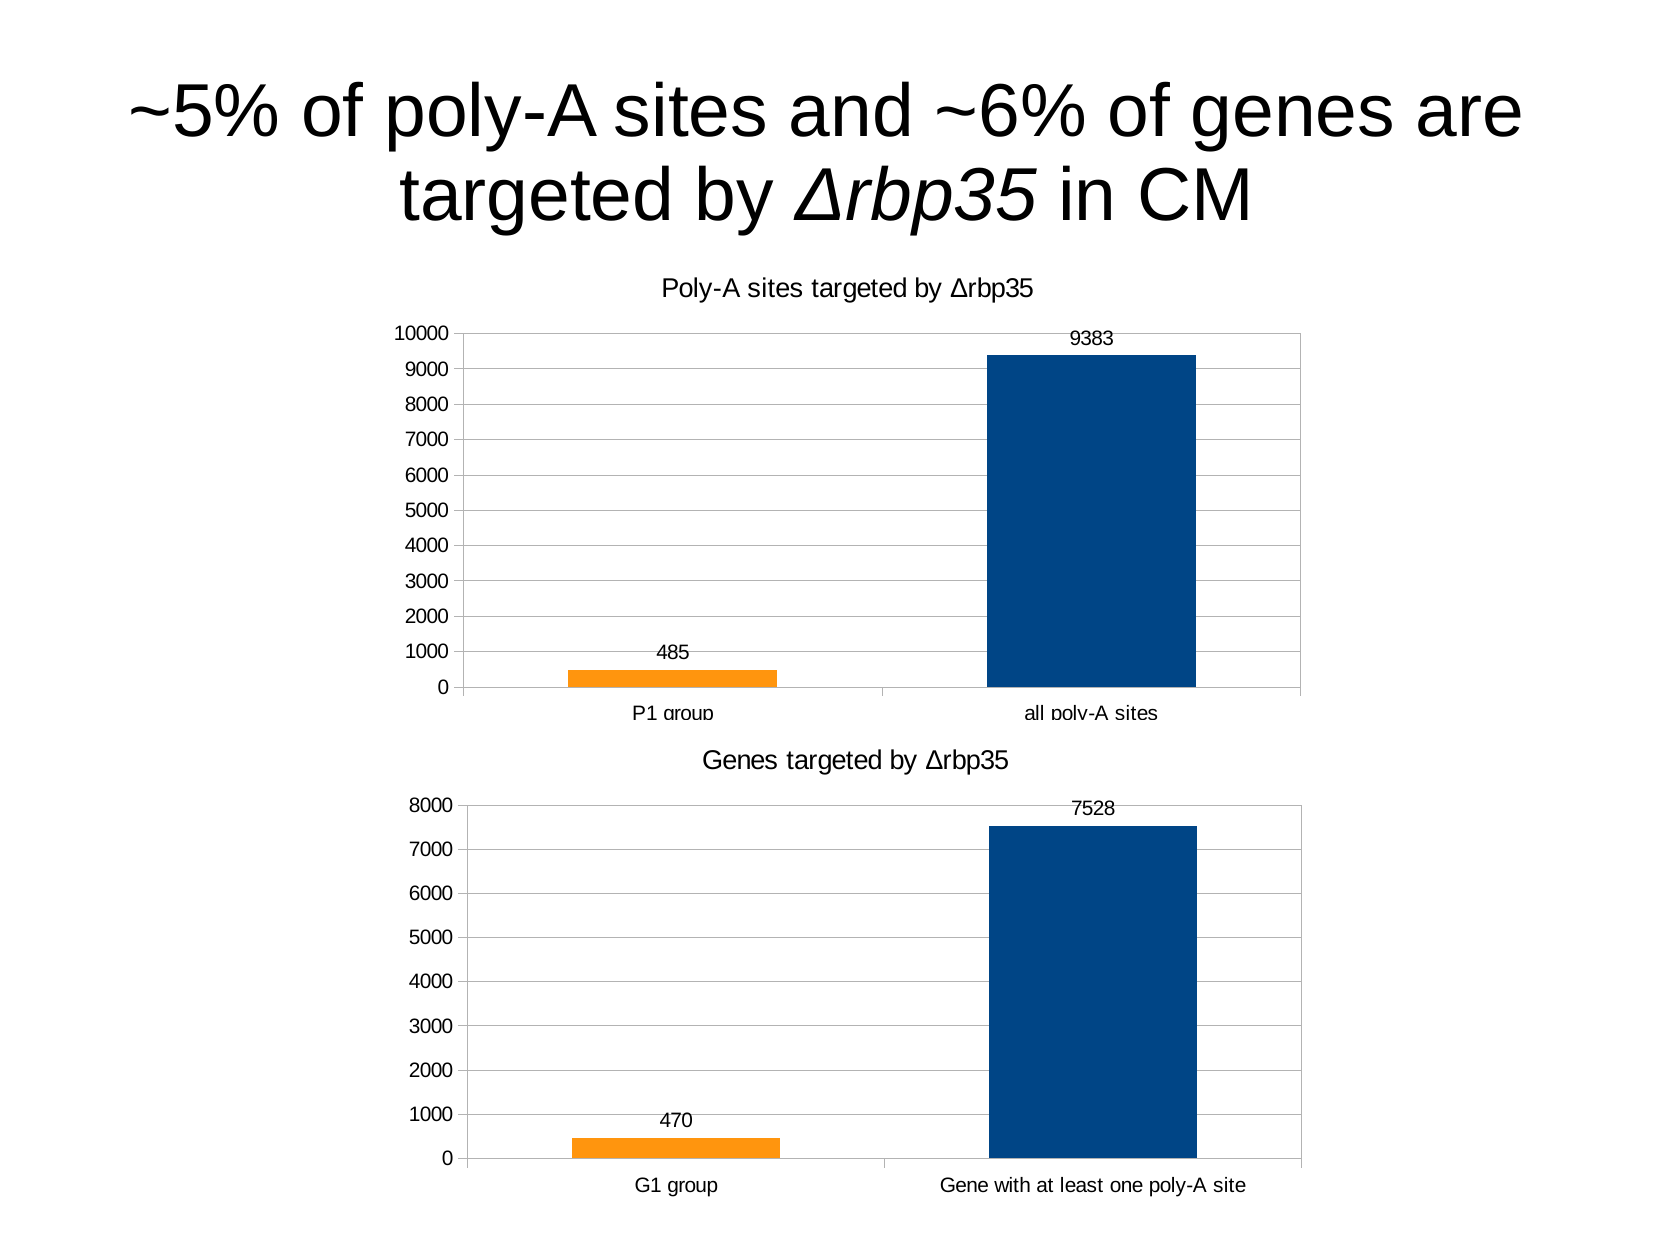

# ~5% of poly-A sites and ~6% of genes are targeted by Δrbp35 in CM
### Chart: Poly-A sites targeted by Δrbp35
| Category | Row 51 |
|---|---|
| P1 group | 485.0 |
| all poly-A sites | 9383.0 |
### Chart: Genes targeted by Δrbp35
| Category | Row 53 |
|---|---|
| G1 group | 470.0 |
| Gene with at least one poly-A site | 7528.0 |